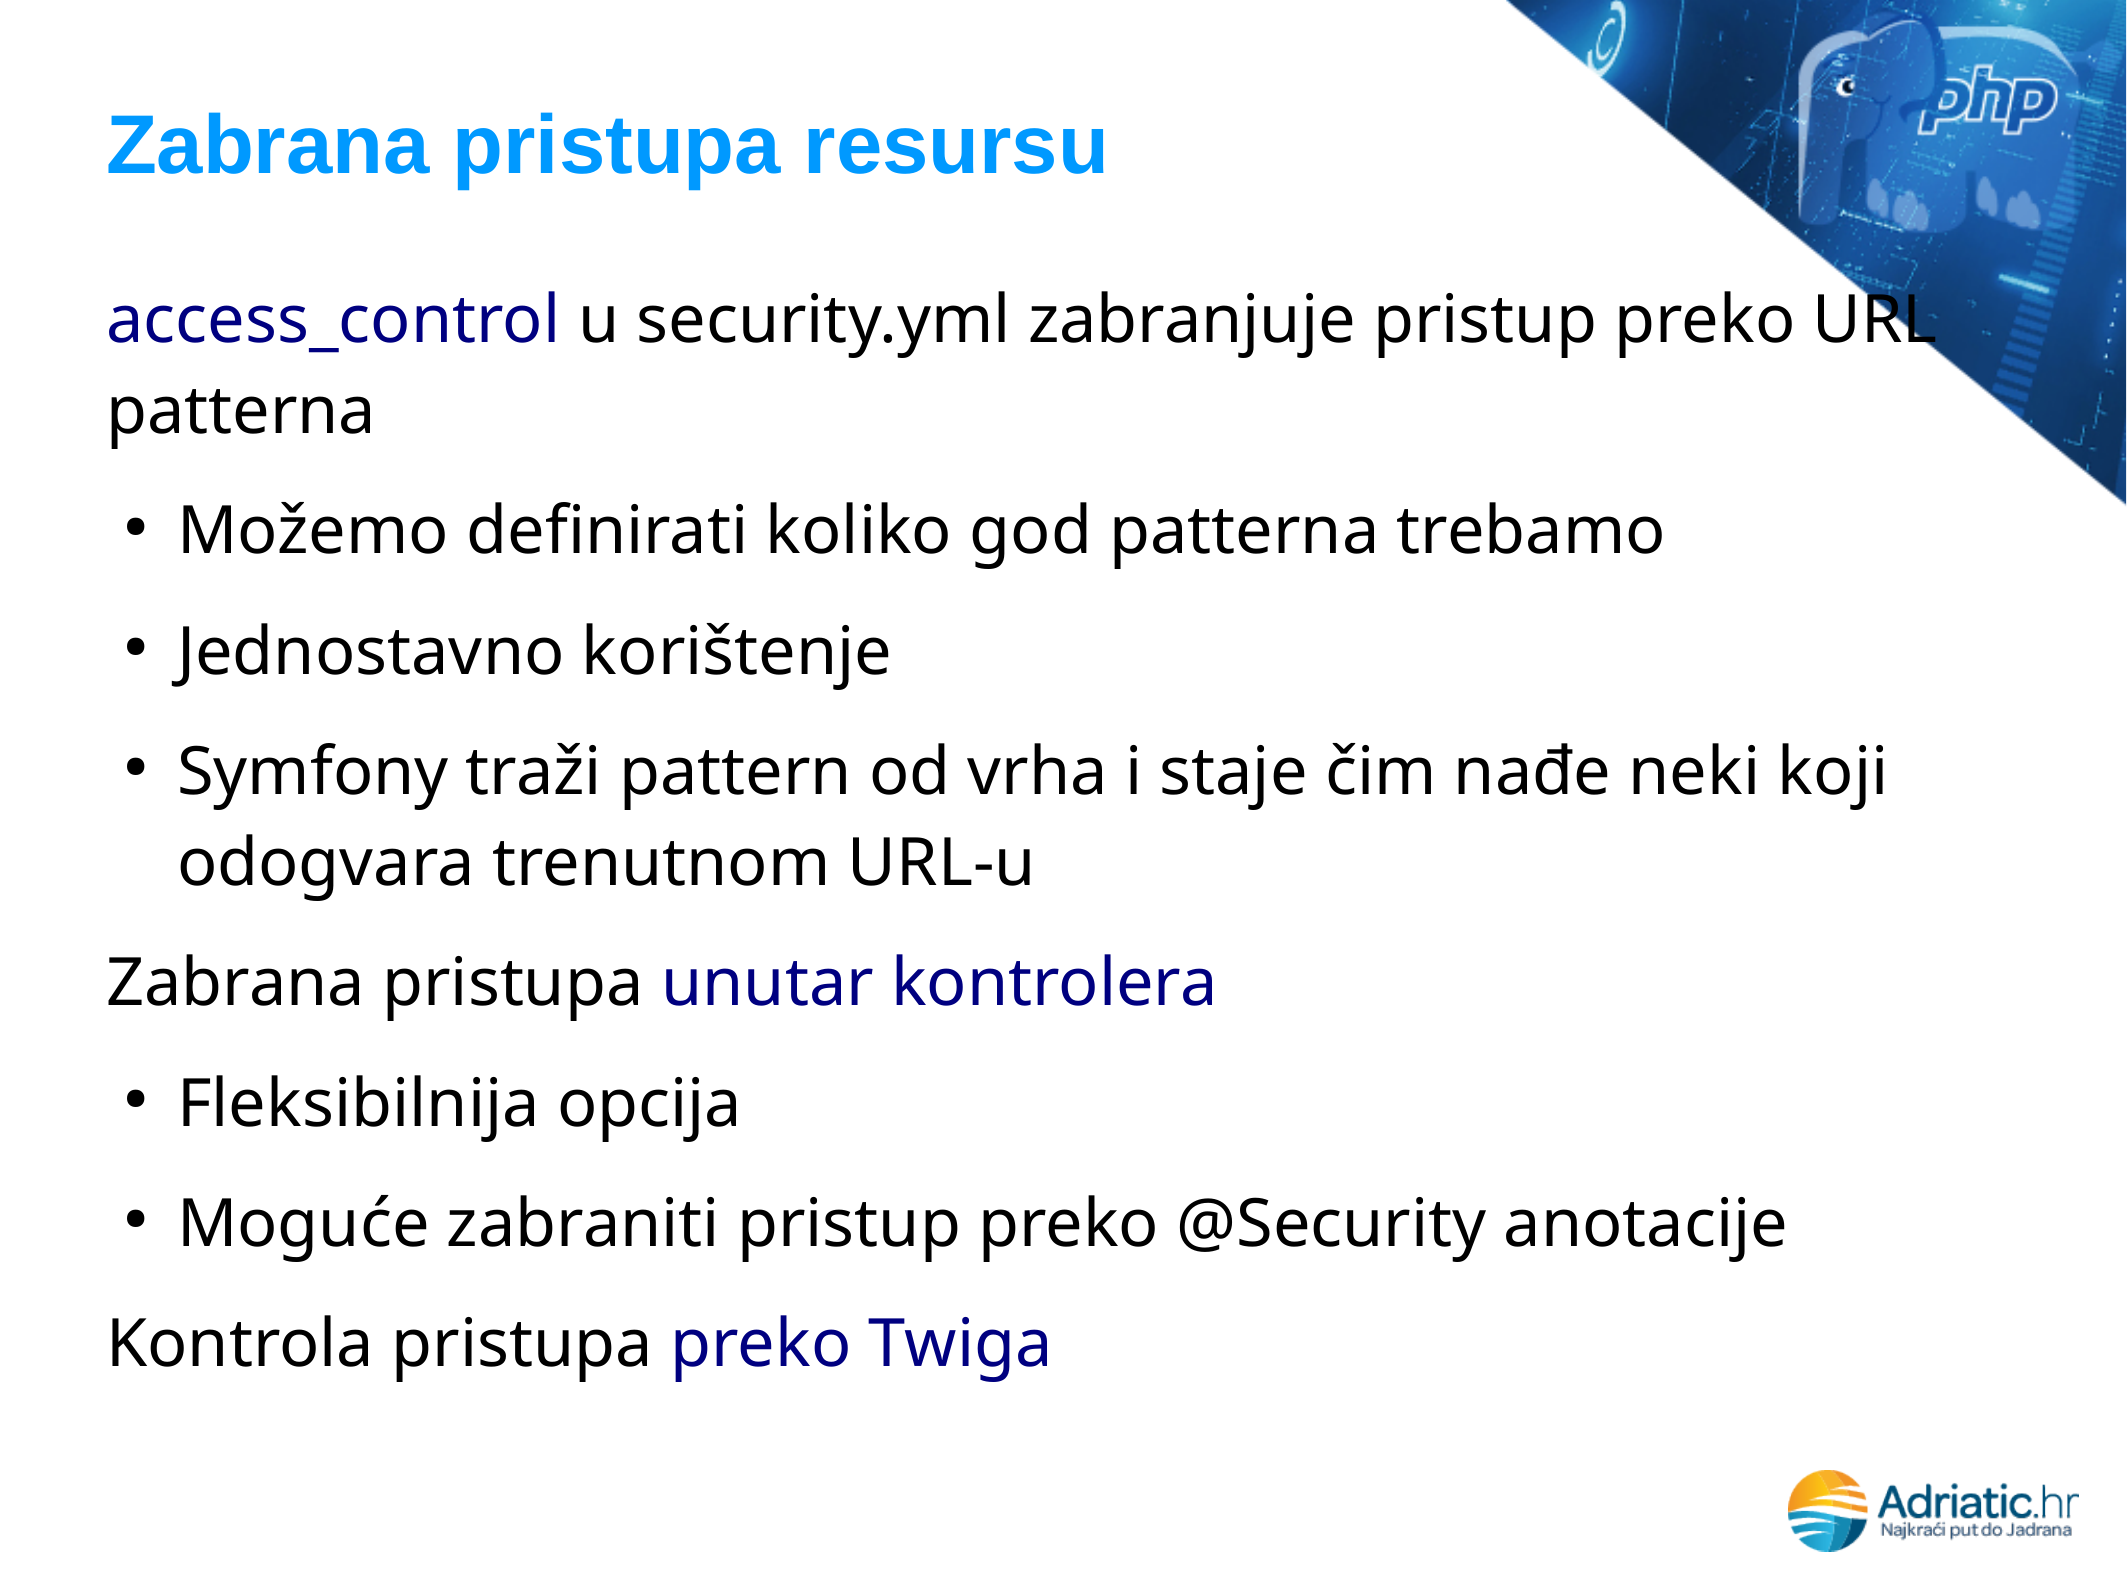

# Zabrana pristupa resursu
access_control u security.yml zabranjuje pristup preko URL patterna
Možemo definirati koliko god patterna trebamo
Jednostavno korištenje
Symfony traži pattern od vrha i staje čim nađe neki koji odogvara trenutnom URL-u
Zabrana pristupa unutar kontrolera
Fleksibilnija opcija
Moguće zabraniti pristup preko @Security anotacije
Kontrola pristupa preko Twiga